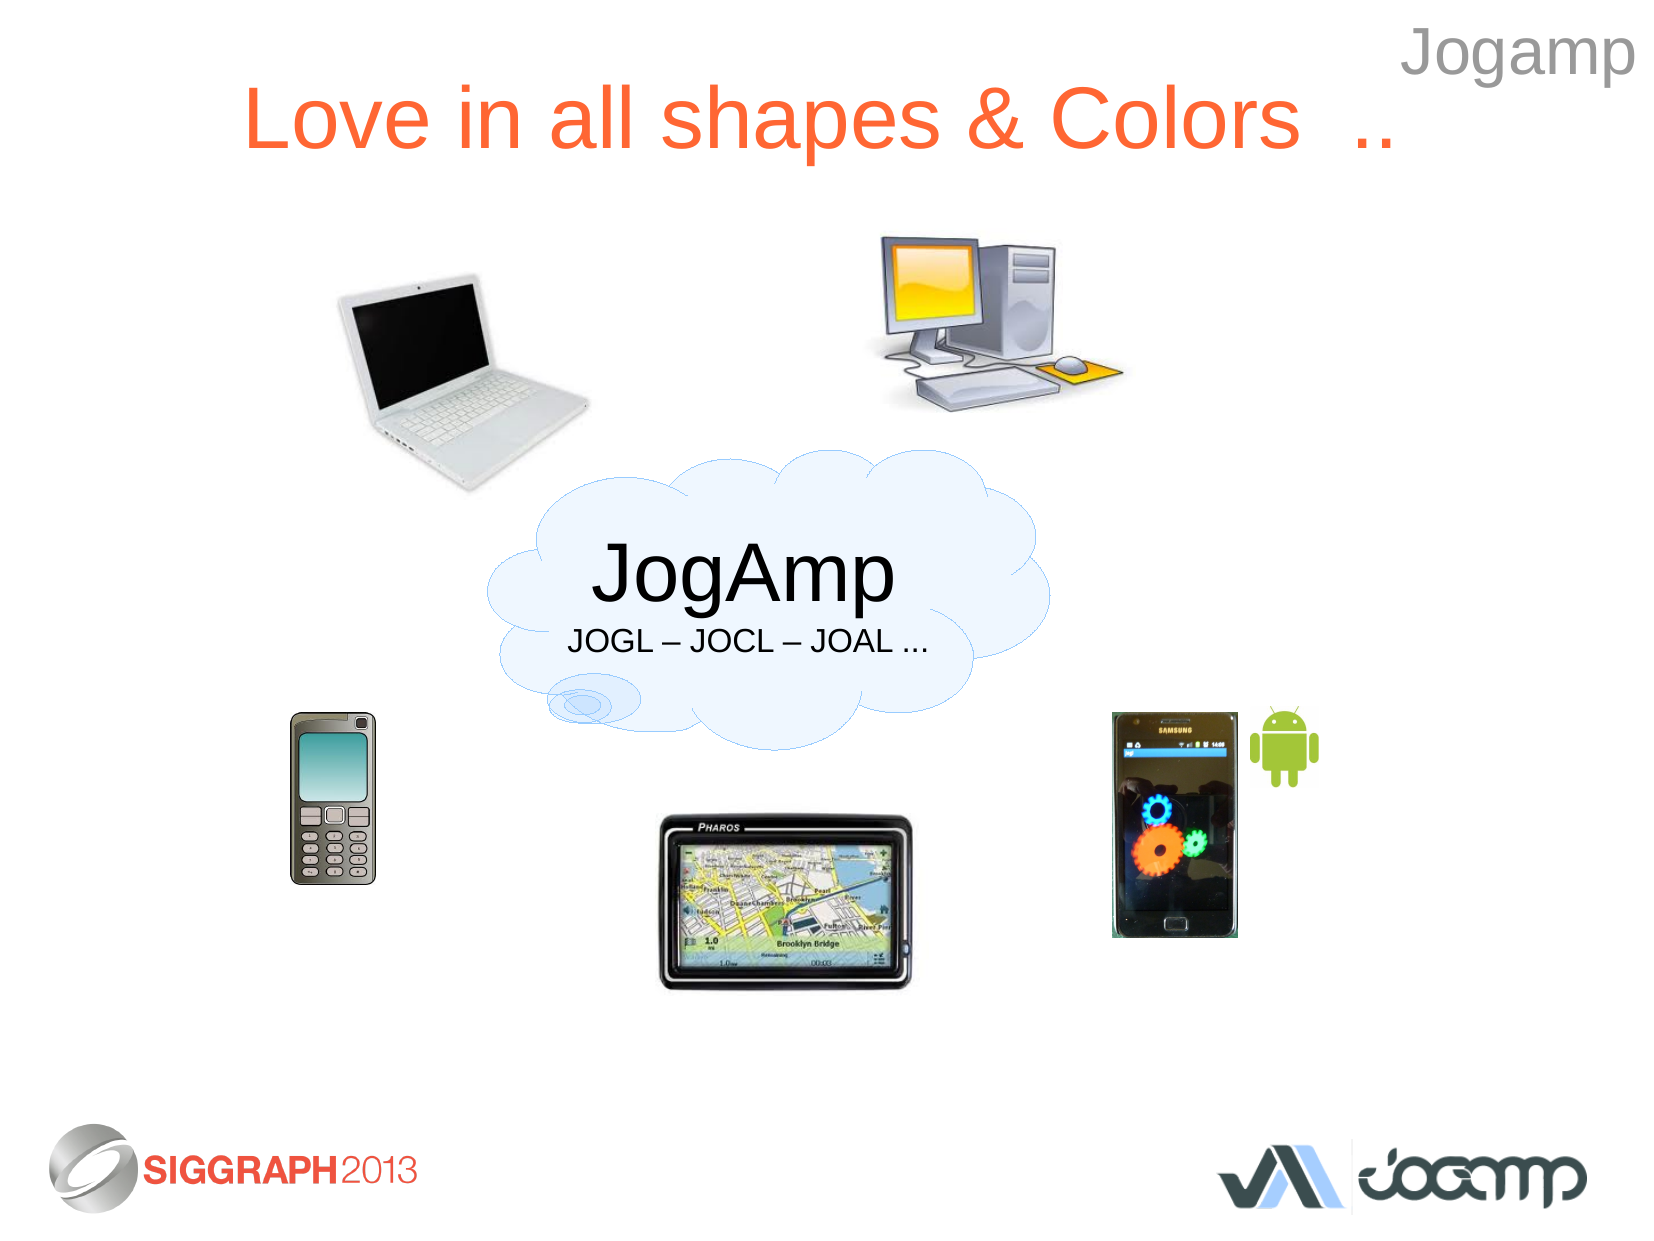

Jogamp
# Love in all shapes & Colors ..
JogAmp
 JOGL – JOCL – JOAL ...